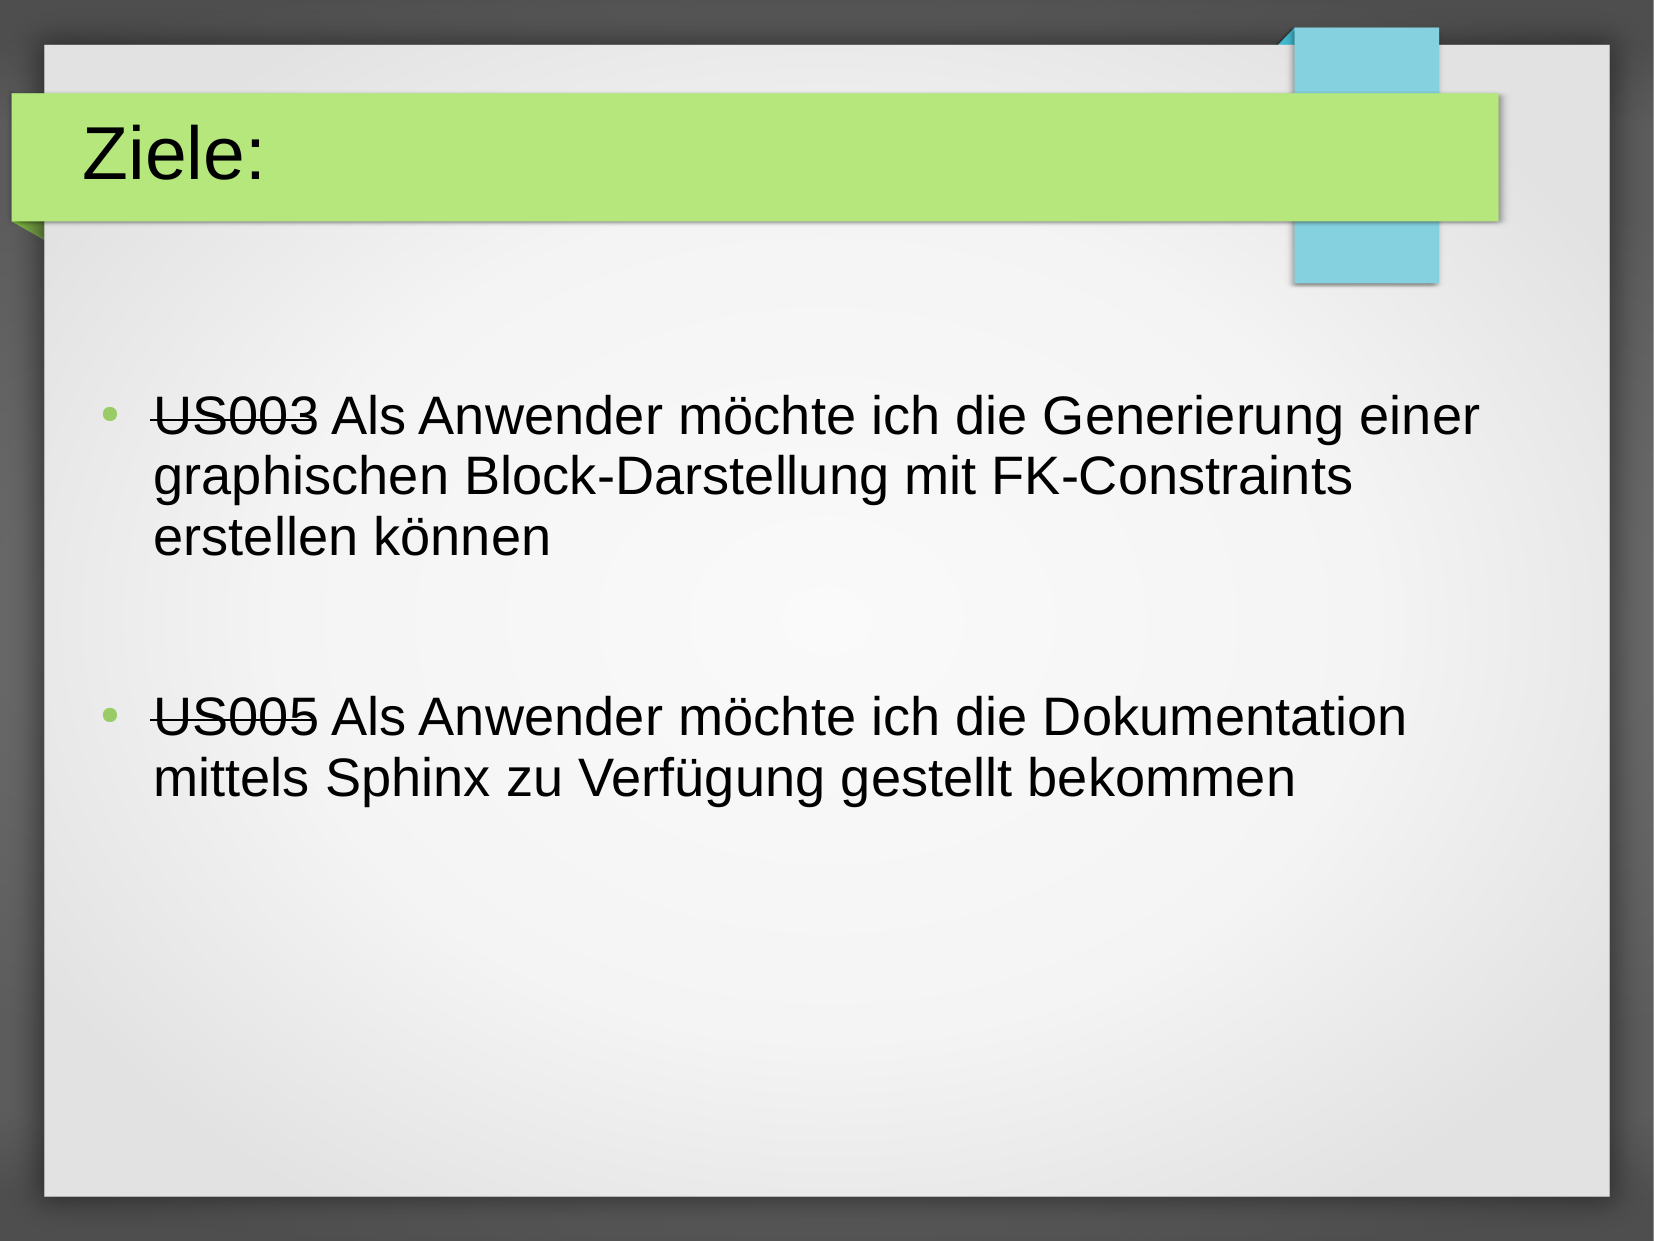

# Ziele:
US003 Als Anwender möchte ich die Generierung einer graphischen Block-Darstellung mit FK-Constraints erstellen können
US005 Als Anwender möchte ich die Dokumentation mittels Sphinx zu Verfügung gestellt bekommen